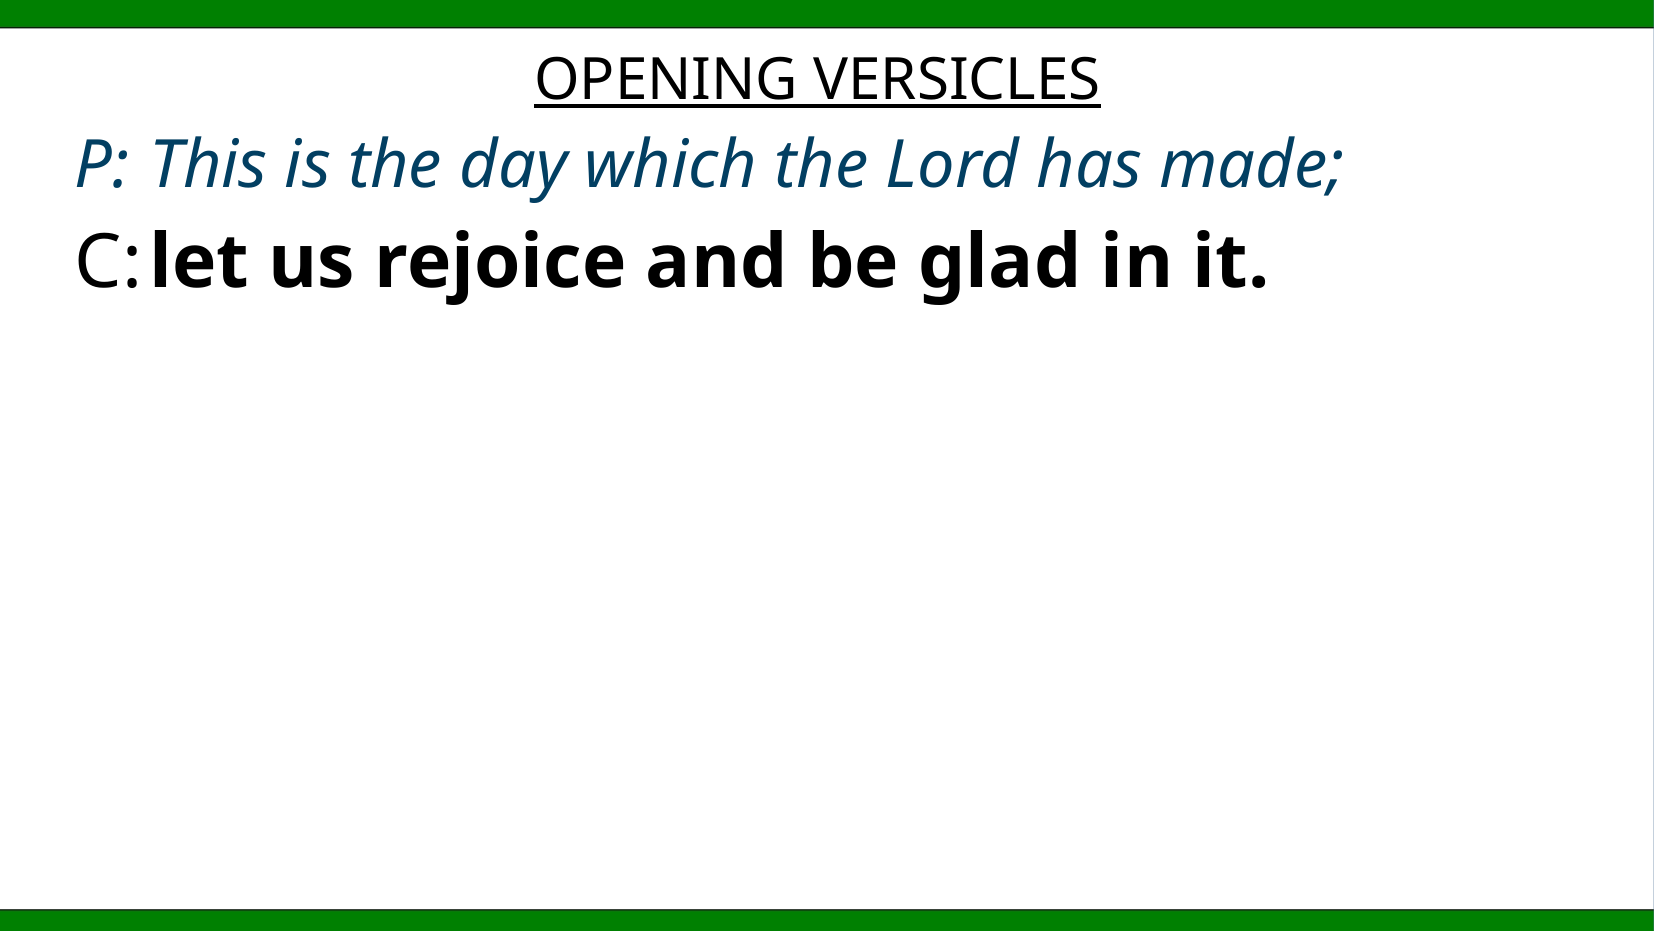

OPENING VERSICLES
P:	This is the day which the Lord has made;
C:	let us rejoice and be glad in it.